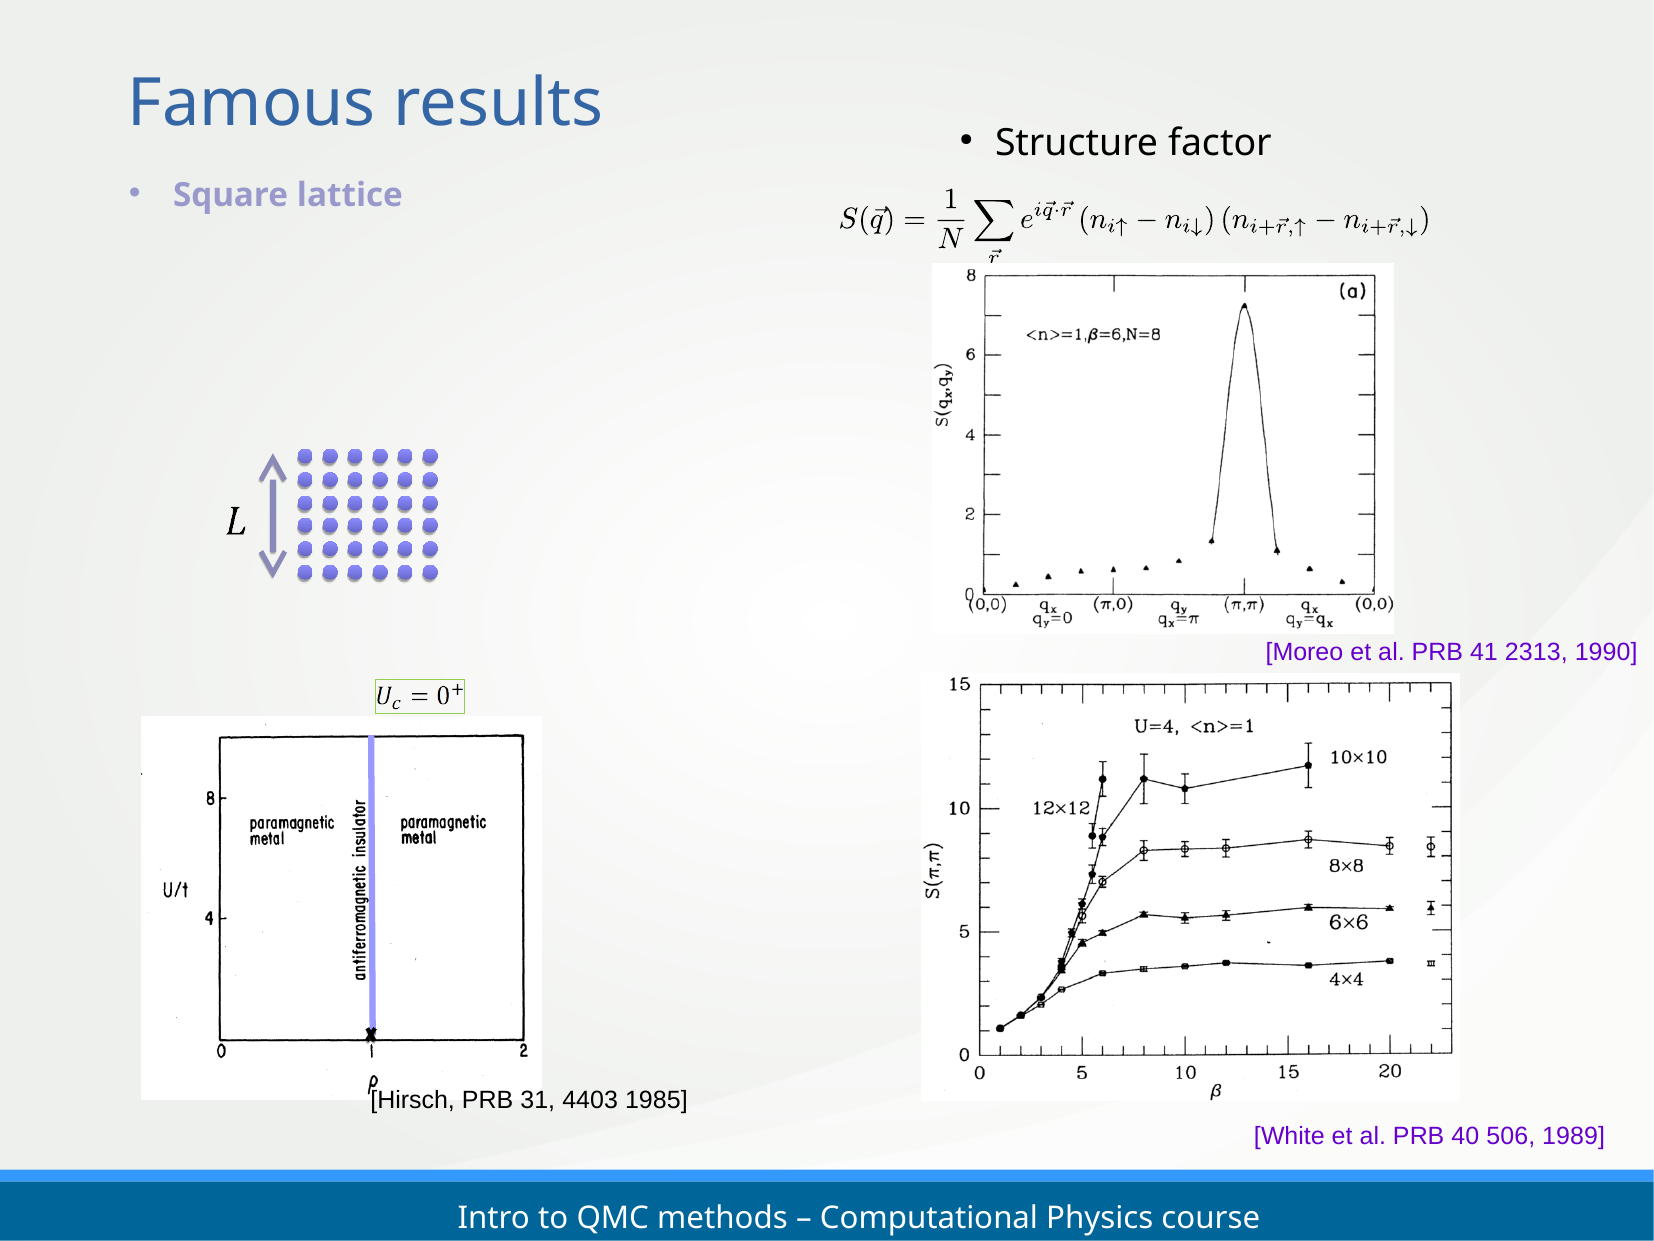

Famous results
Structure factor
 Square lattice
[Moreo et al. PRB 41 2313, 1990]
[Hirsch, PRB 31, 4403 1985]
[White et al. PRB 40 506, 1989]